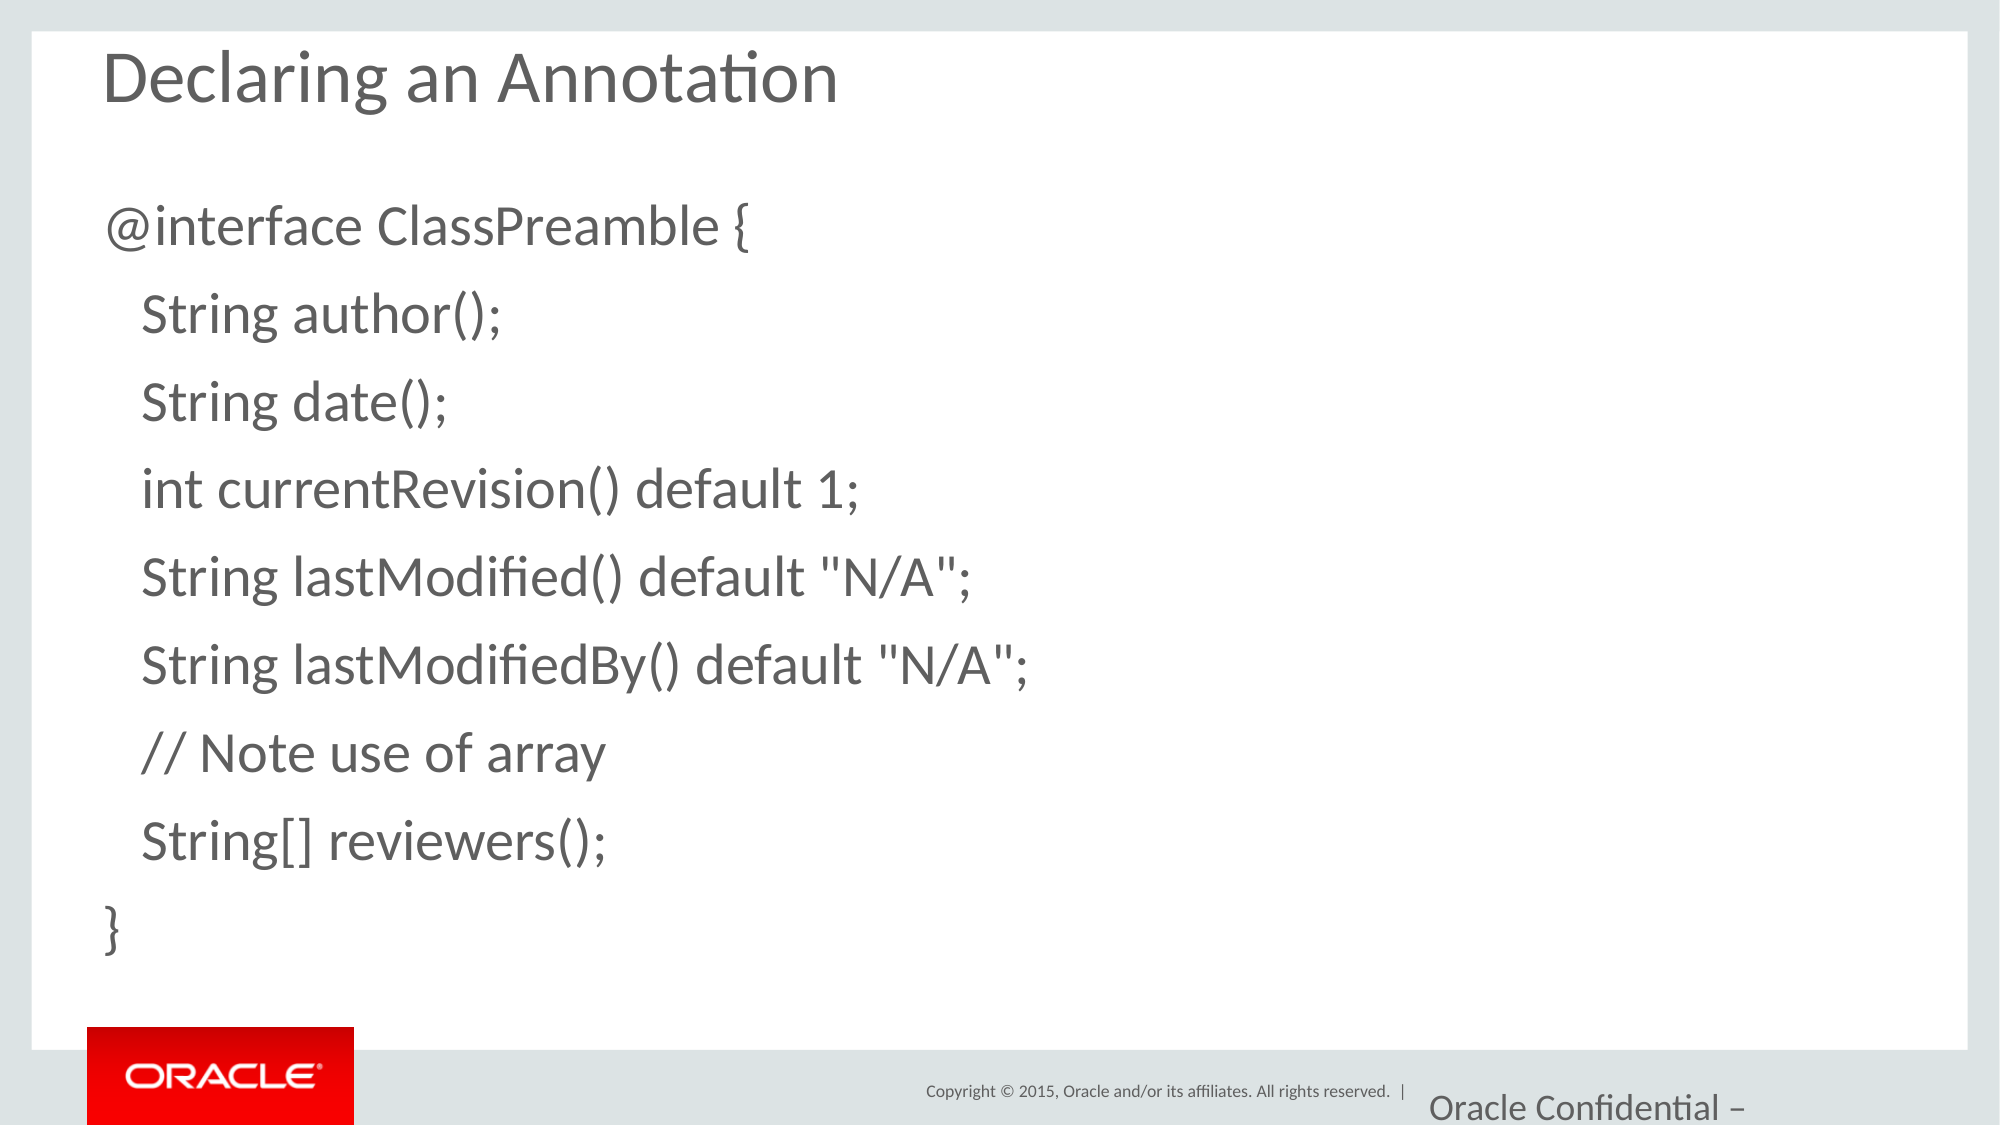

# Declaring an Annotation
@interface ClassPreamble {
 String author();
 String date();
 int currentRevision() default 1;
 String lastModified() default "N/A";
 String lastModifiedBy() default "N/A";
 // Note use of array
 String[] reviewers();
}
Oracle Confidential – Restricted